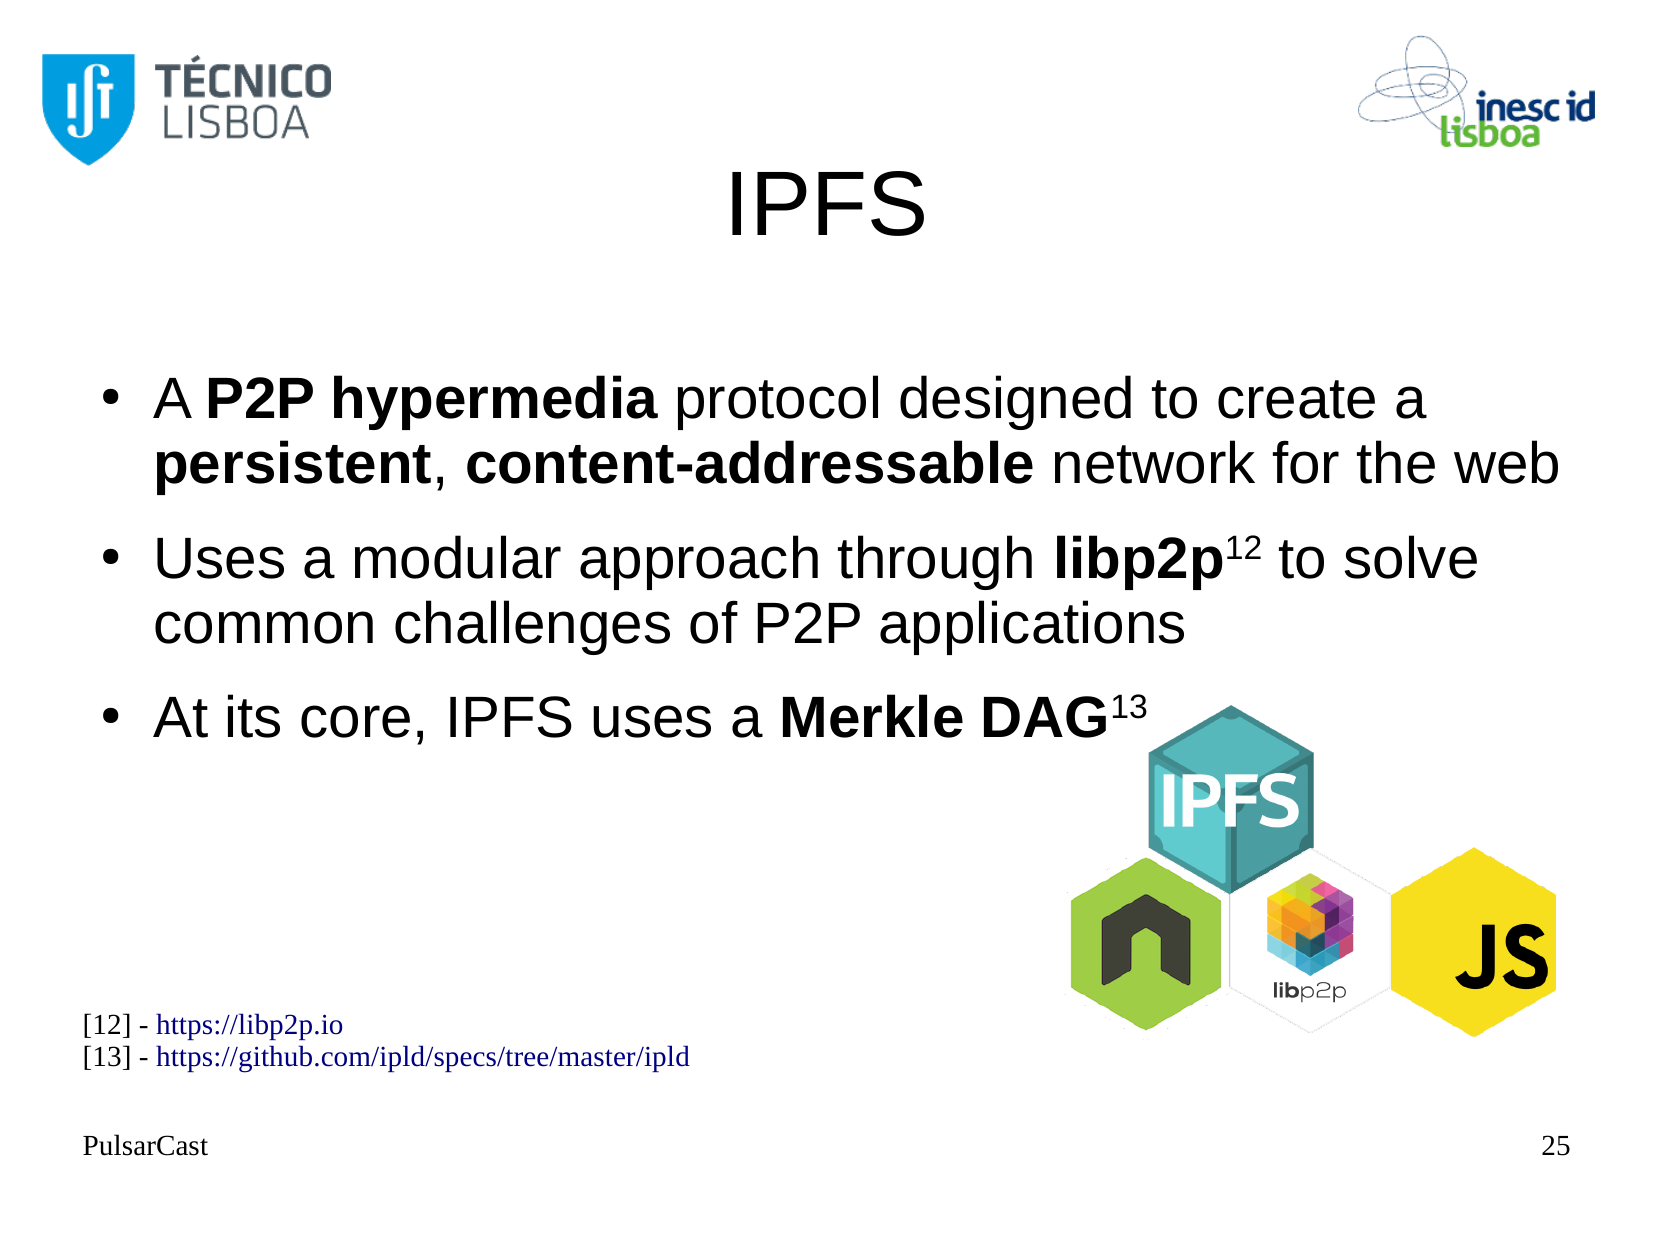

# IPFS
A P2P hypermedia protocol designed to create a persistent, content-addressable network for the web
Uses a modular approach through libp2p12 to solve common challenges of P2P applications
At its core, IPFS uses a Merkle DAG13
[12] - https://libp2p.io
[13] - https://github.com/ipld/specs/tree/master/ipld
PulsarCast
25